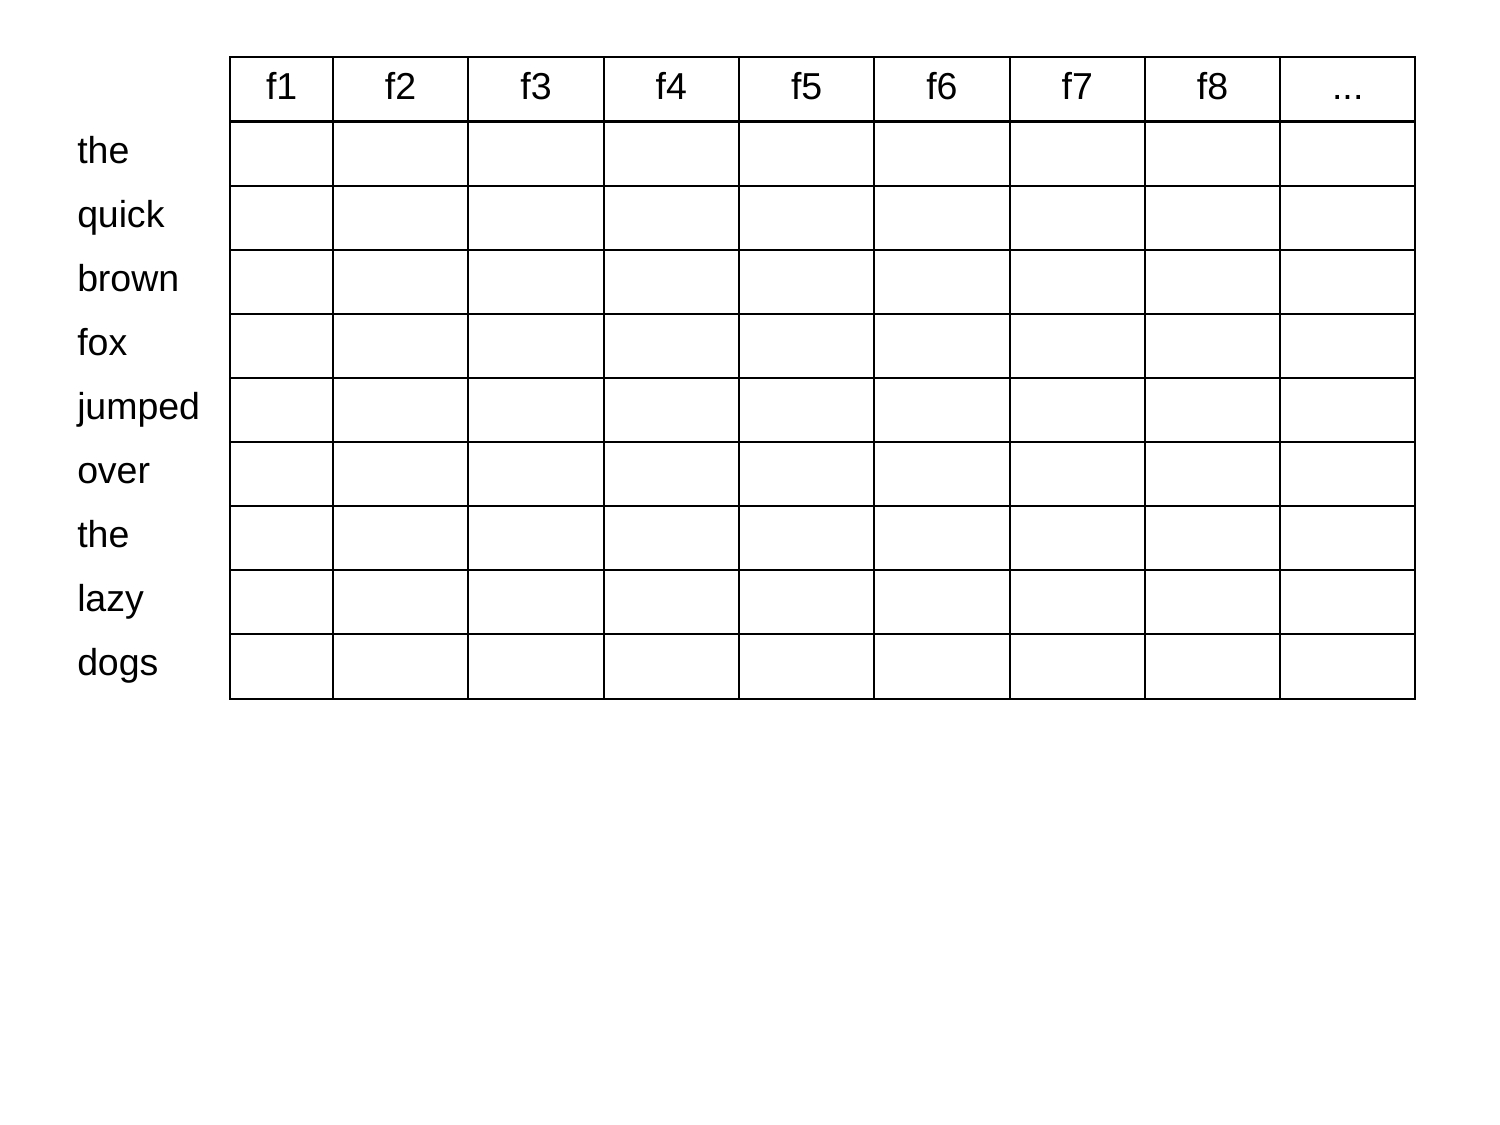

| | f1 | f2 | f3 | f4 | f5 | f6 | f7 | f8 | ... |
| --- | --- | --- | --- | --- | --- | --- | --- | --- | --- |
| the | | | | | | | | | |
| quick | | | | | | | | | |
| brown | | | | | | | | | |
| fox | | | | | | | | | |
| jumped | | | | | | | | | |
| over | | | | | | | | | |
| the | | | | | | | | | |
| lazy | | | | | | | | | |
| dogs | | | | | | | | | |